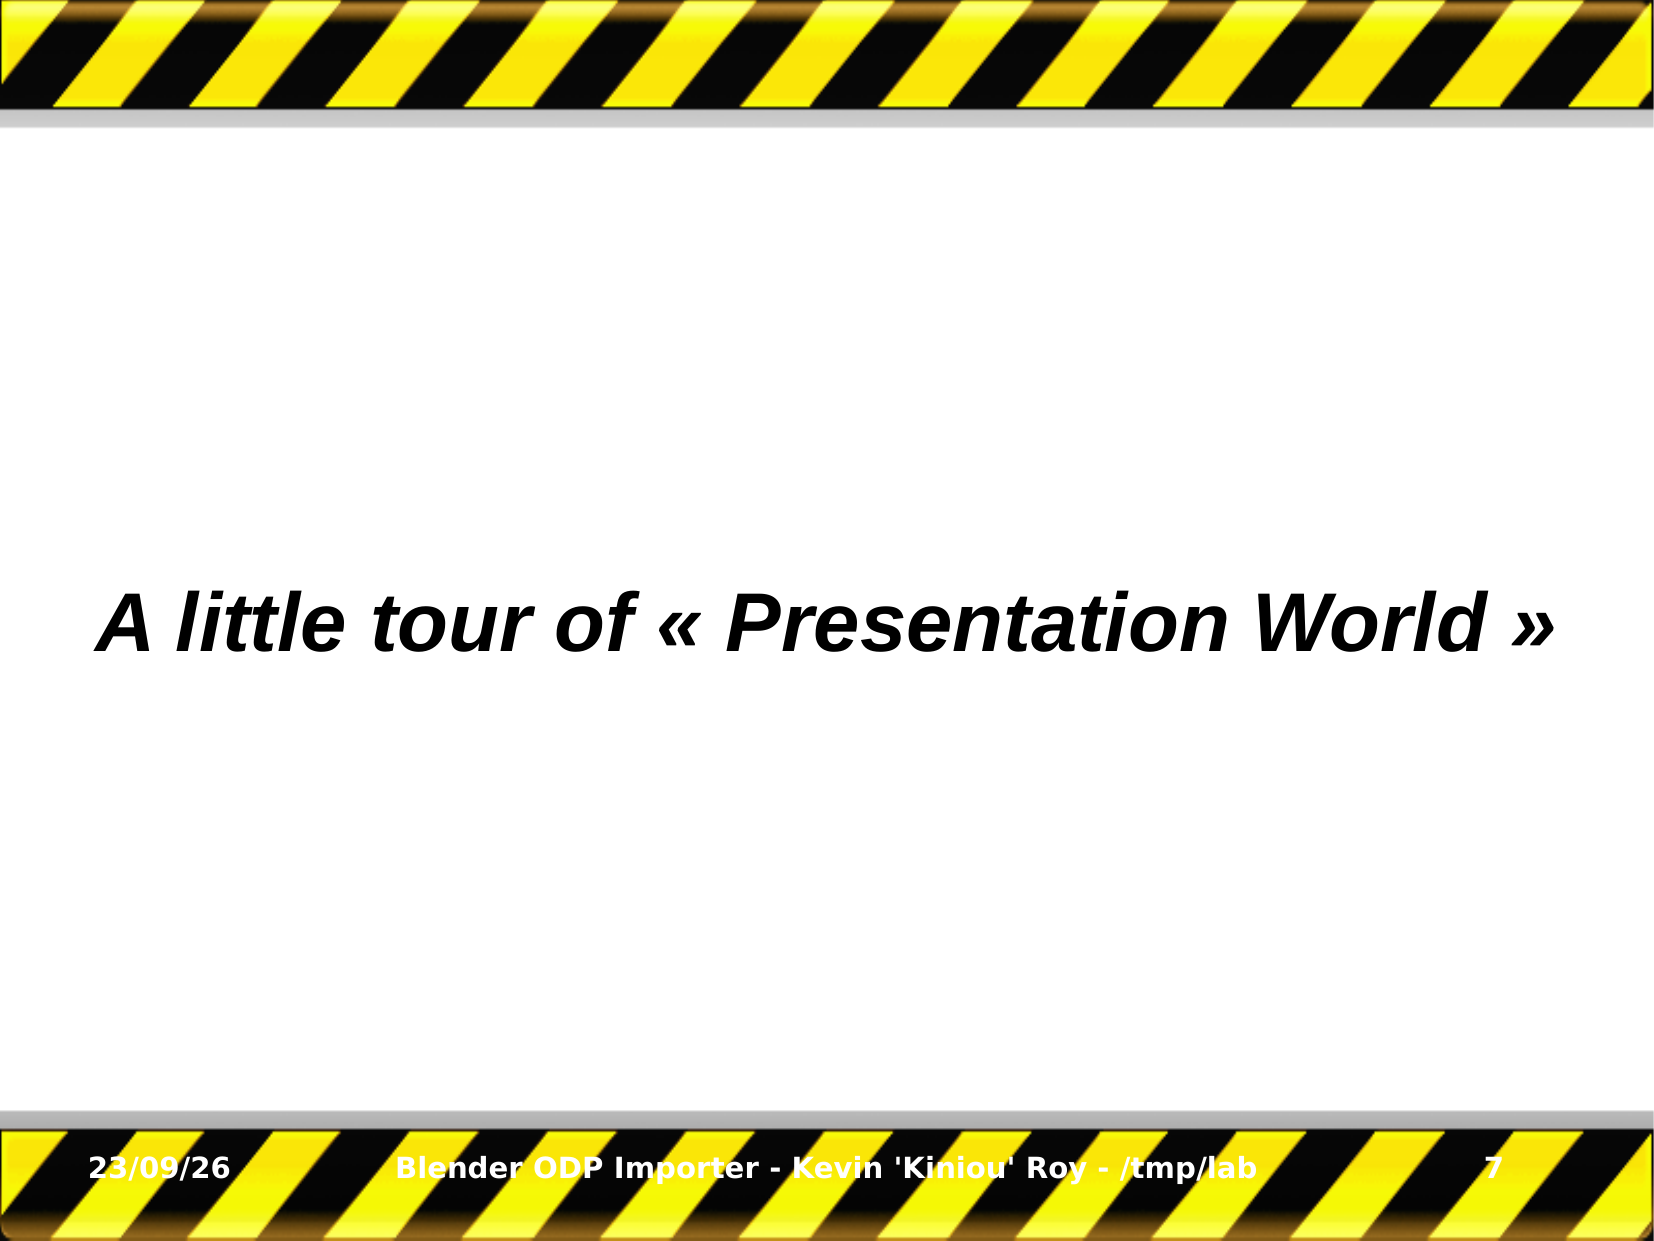

#
A little tour of « Presentation World »
Blender ODP Importer - Kevin 'Kiniou' Roy - /tmp/lab
7